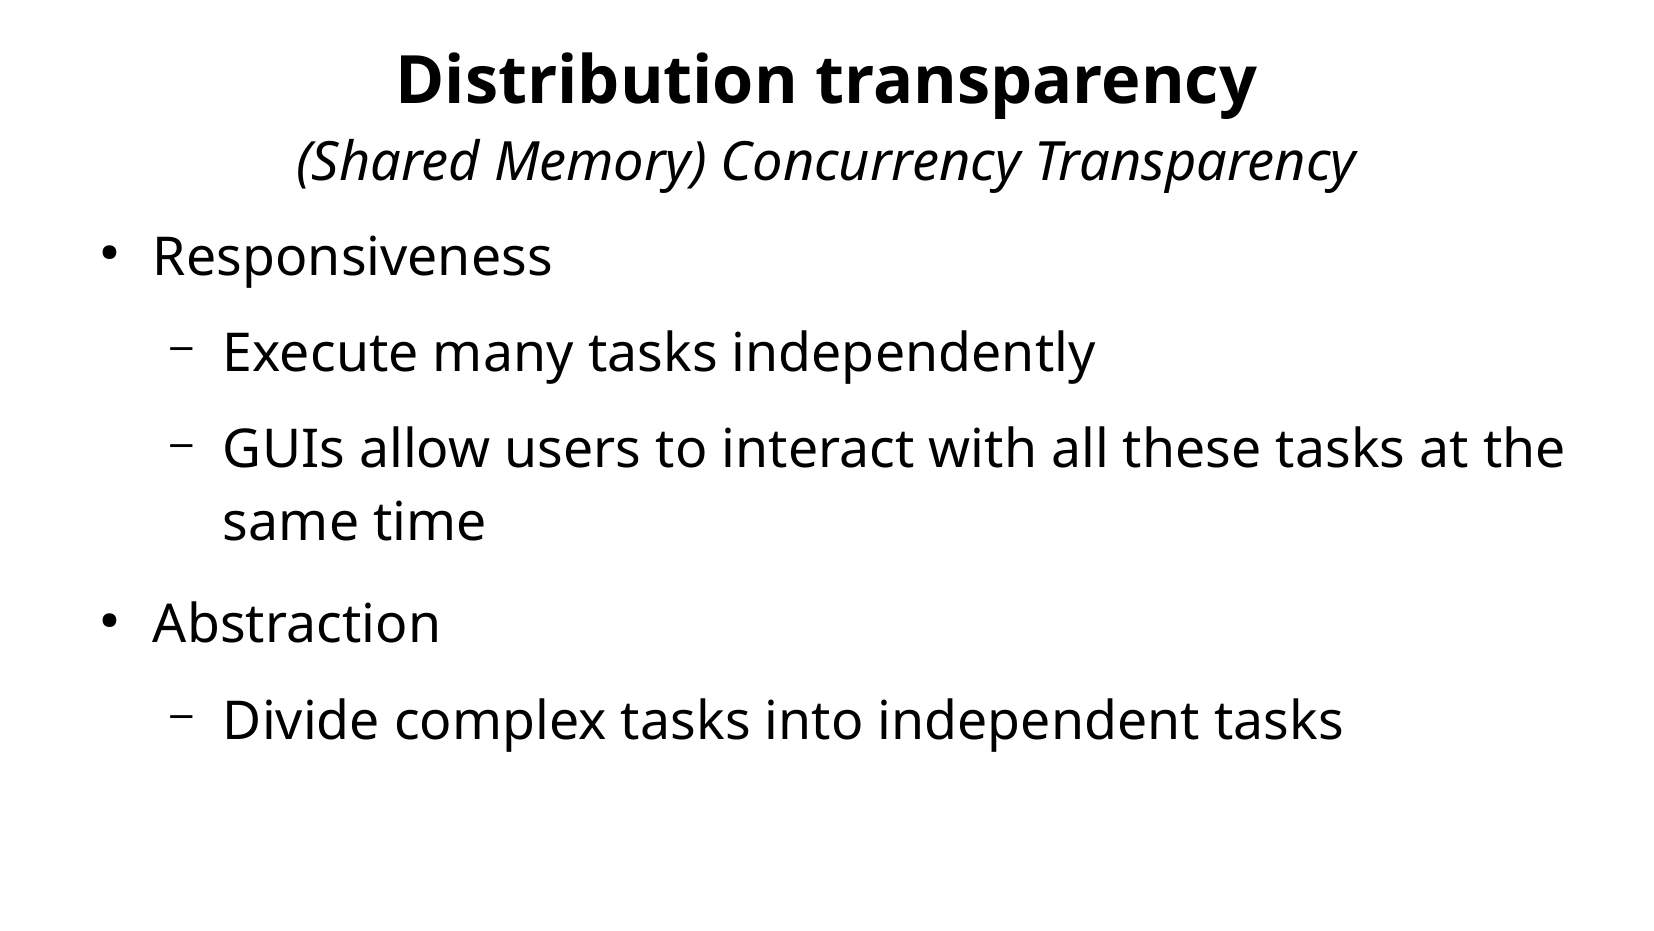

Distribution transparency
(Shared Memory) Concurrency Transparency
# Responsiveness
Execute many tasks independently
GUIs allow users to interact with all these tasks at the same time
Abstraction
Divide complex tasks into independent tasks